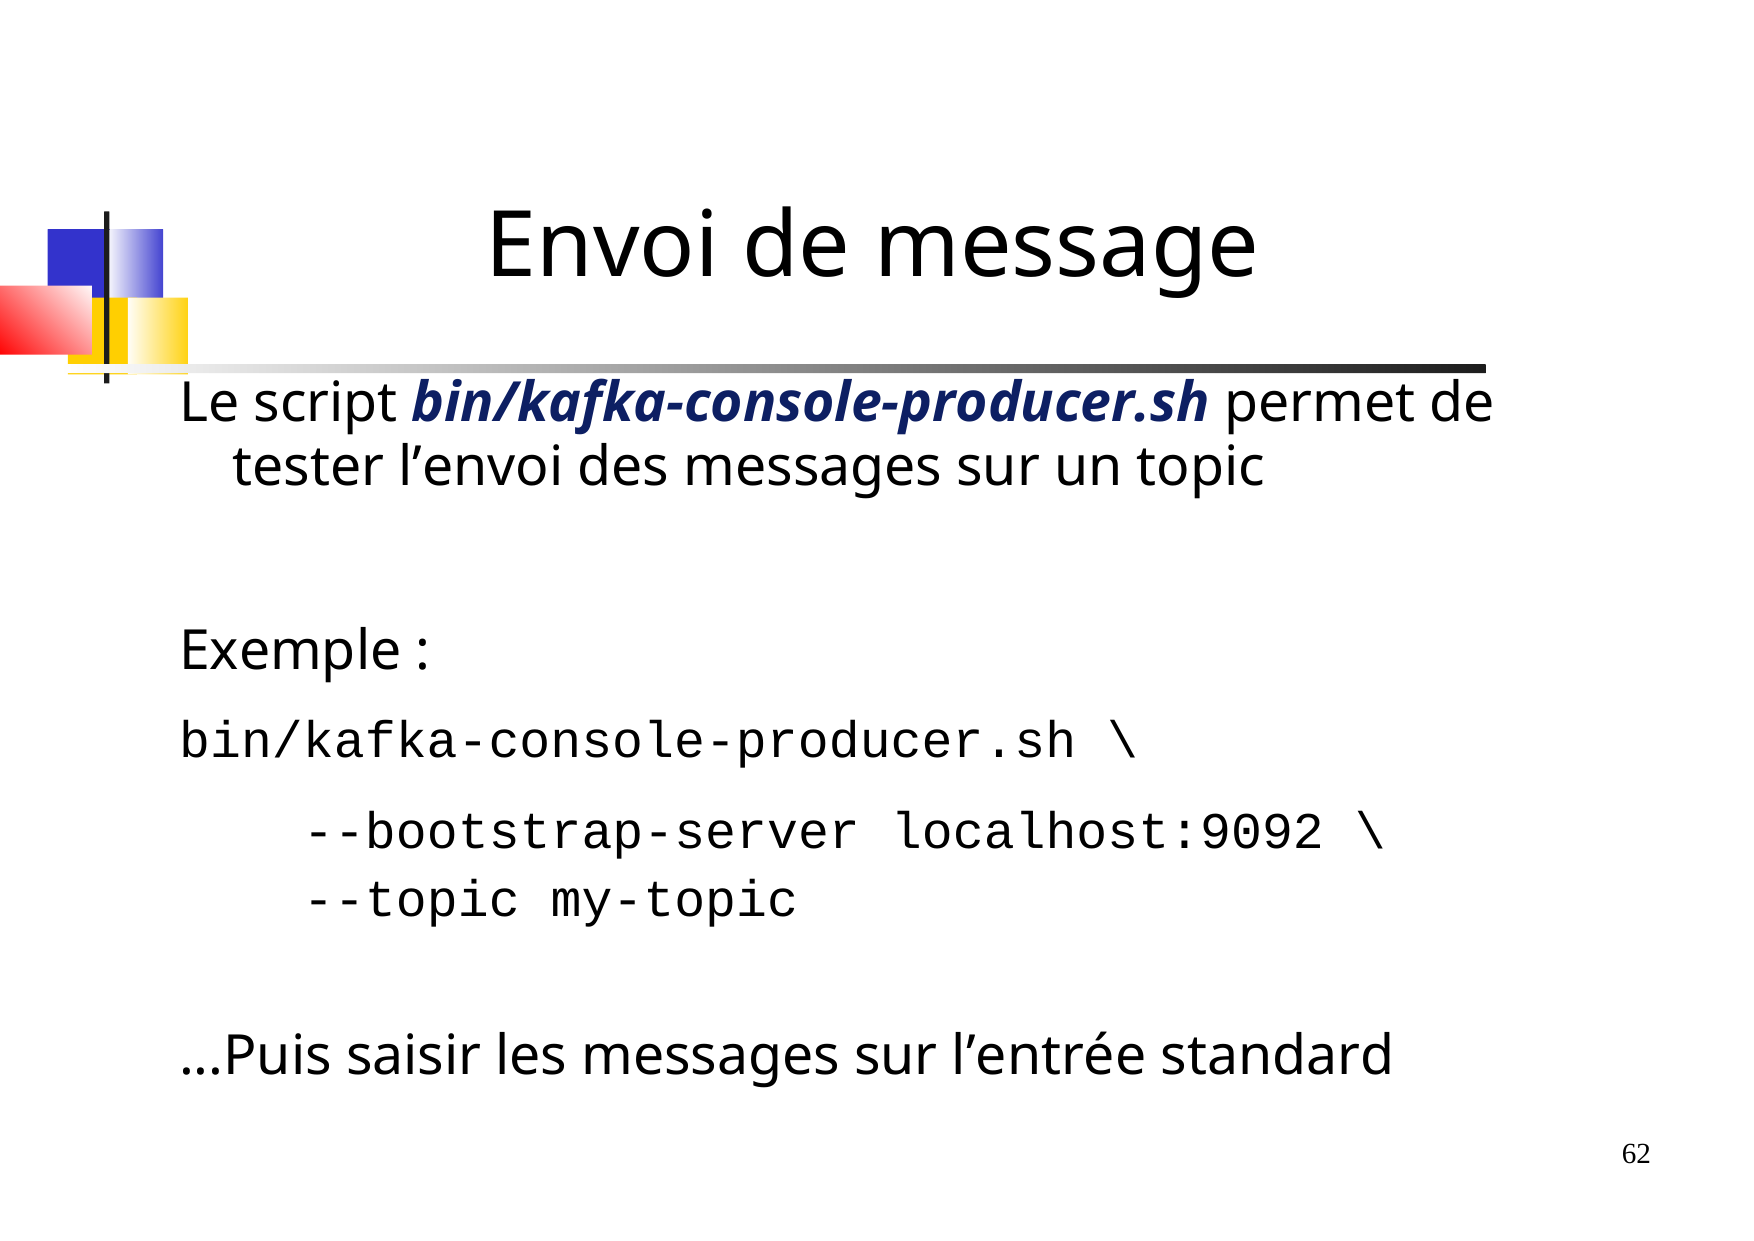

# Envoi de message
Le script bin/kafka-console-producer.sh permet de tester l’envoi des messages sur un topic
Exemple :
bin/kafka-console-producer.sh \
 --bootstrap-server localhost:9092 \
 --topic my-topic
...Puis saisir les messages sur l’entrée standard